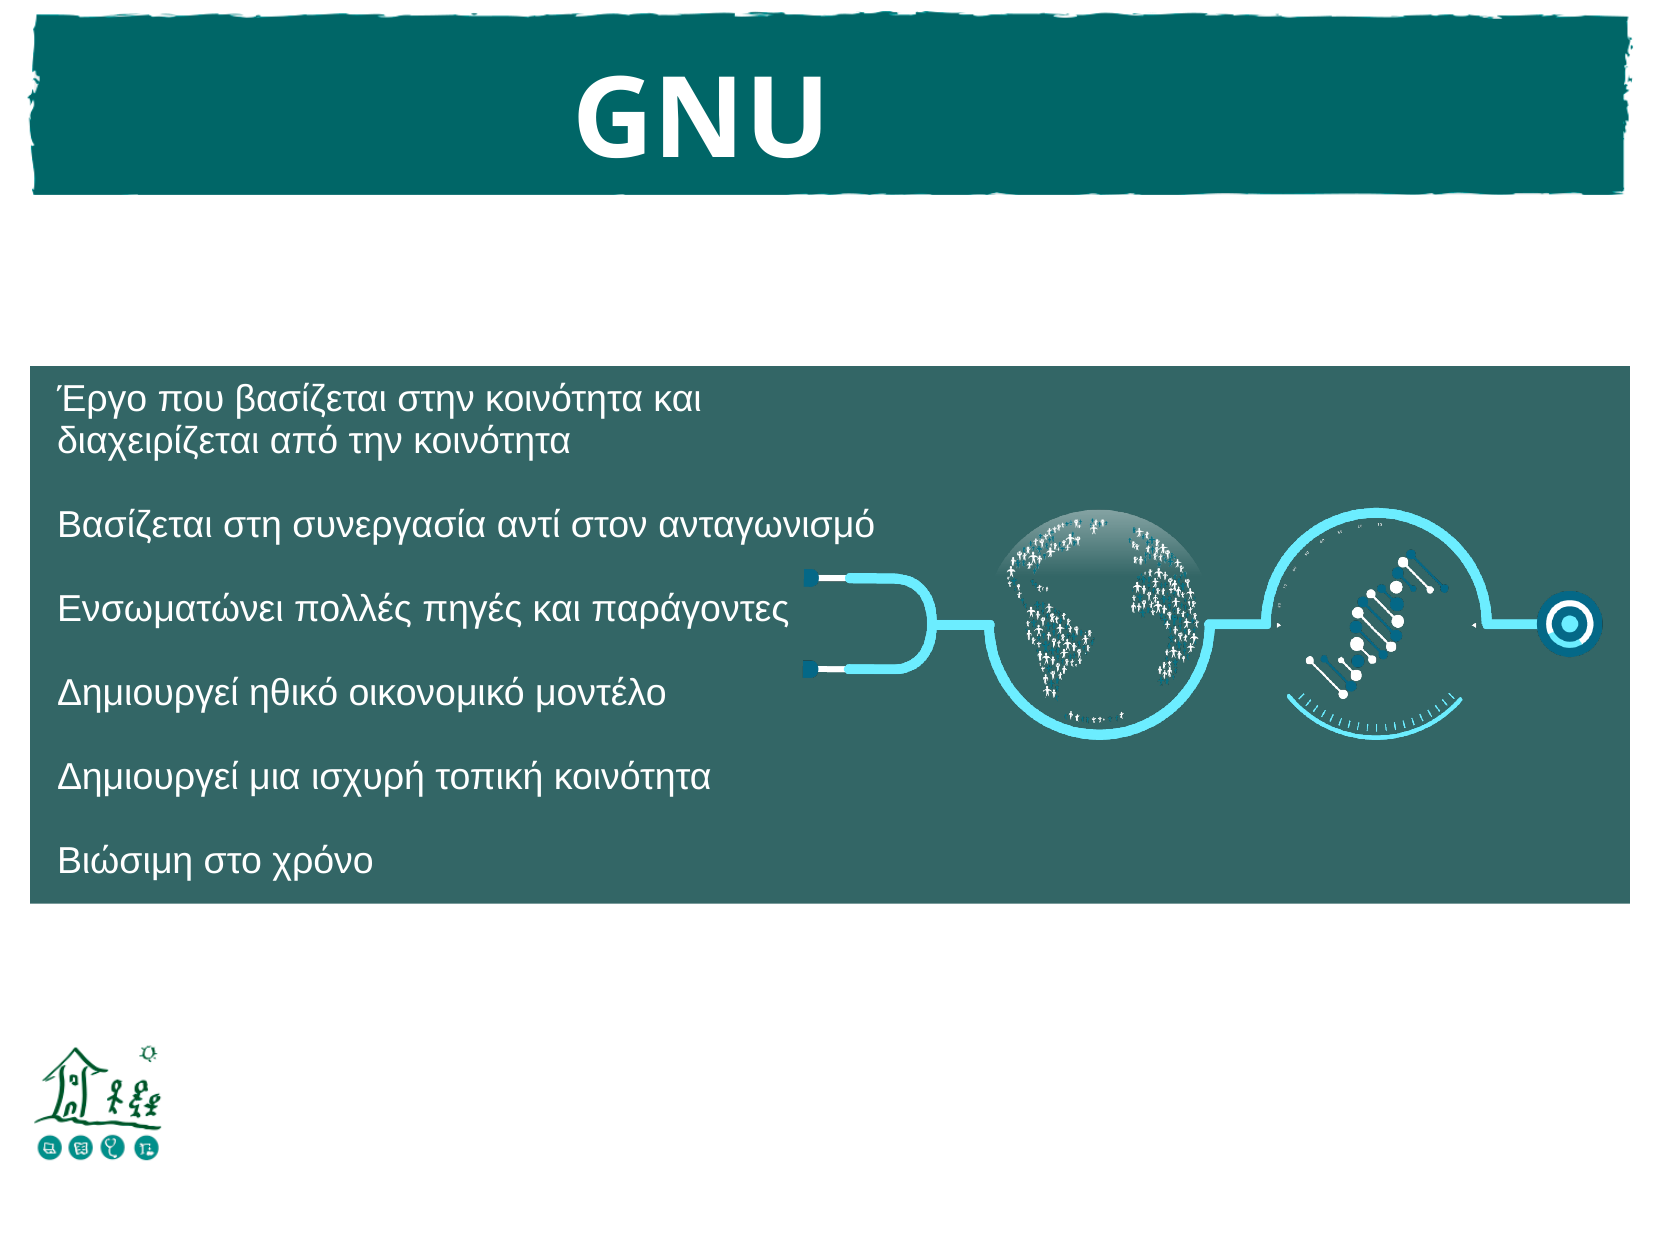

# GNU Health
Έργο που βασίζεται στην κοινότητα και διαχειρίζεται από την κοινότητα
Βασίζεται στη συνεργασία αντί στον ανταγωνισμό
Ενσωματώνει πολλές πηγές και παράγοντες
Δημιουργεί ηθικό οικονομικό μοντέλο
Δημιουργεί μια ισχυρή τοπική κοινότητα
Βιώσιμη στο χρόνο